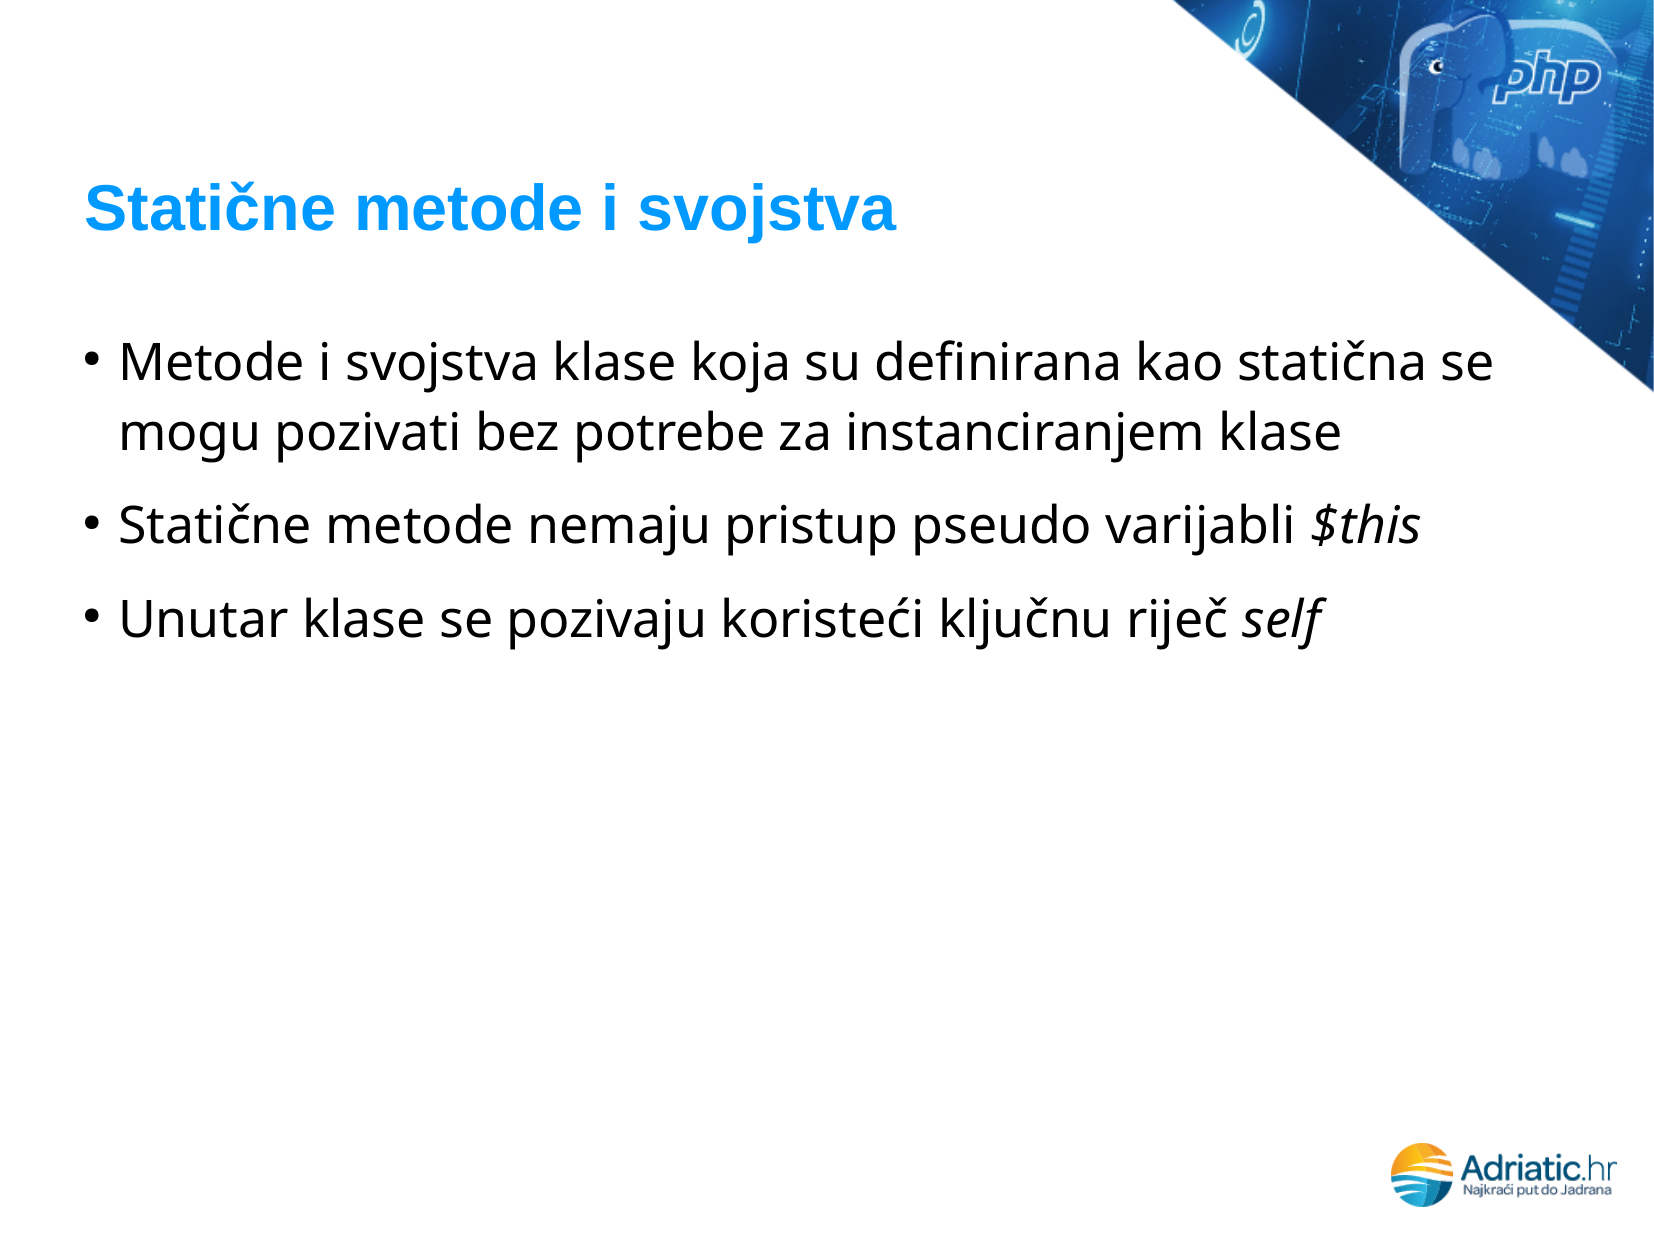

# Statične metode i svojstva
Metode i svojstva klase koja su definirana kao statična se mogu pozivati bez potrebe za instanciranjem klase
Statične metode nemaju pristup pseudo varijabli $this
Unutar klase se pozivaju koristeći ključnu riječ self